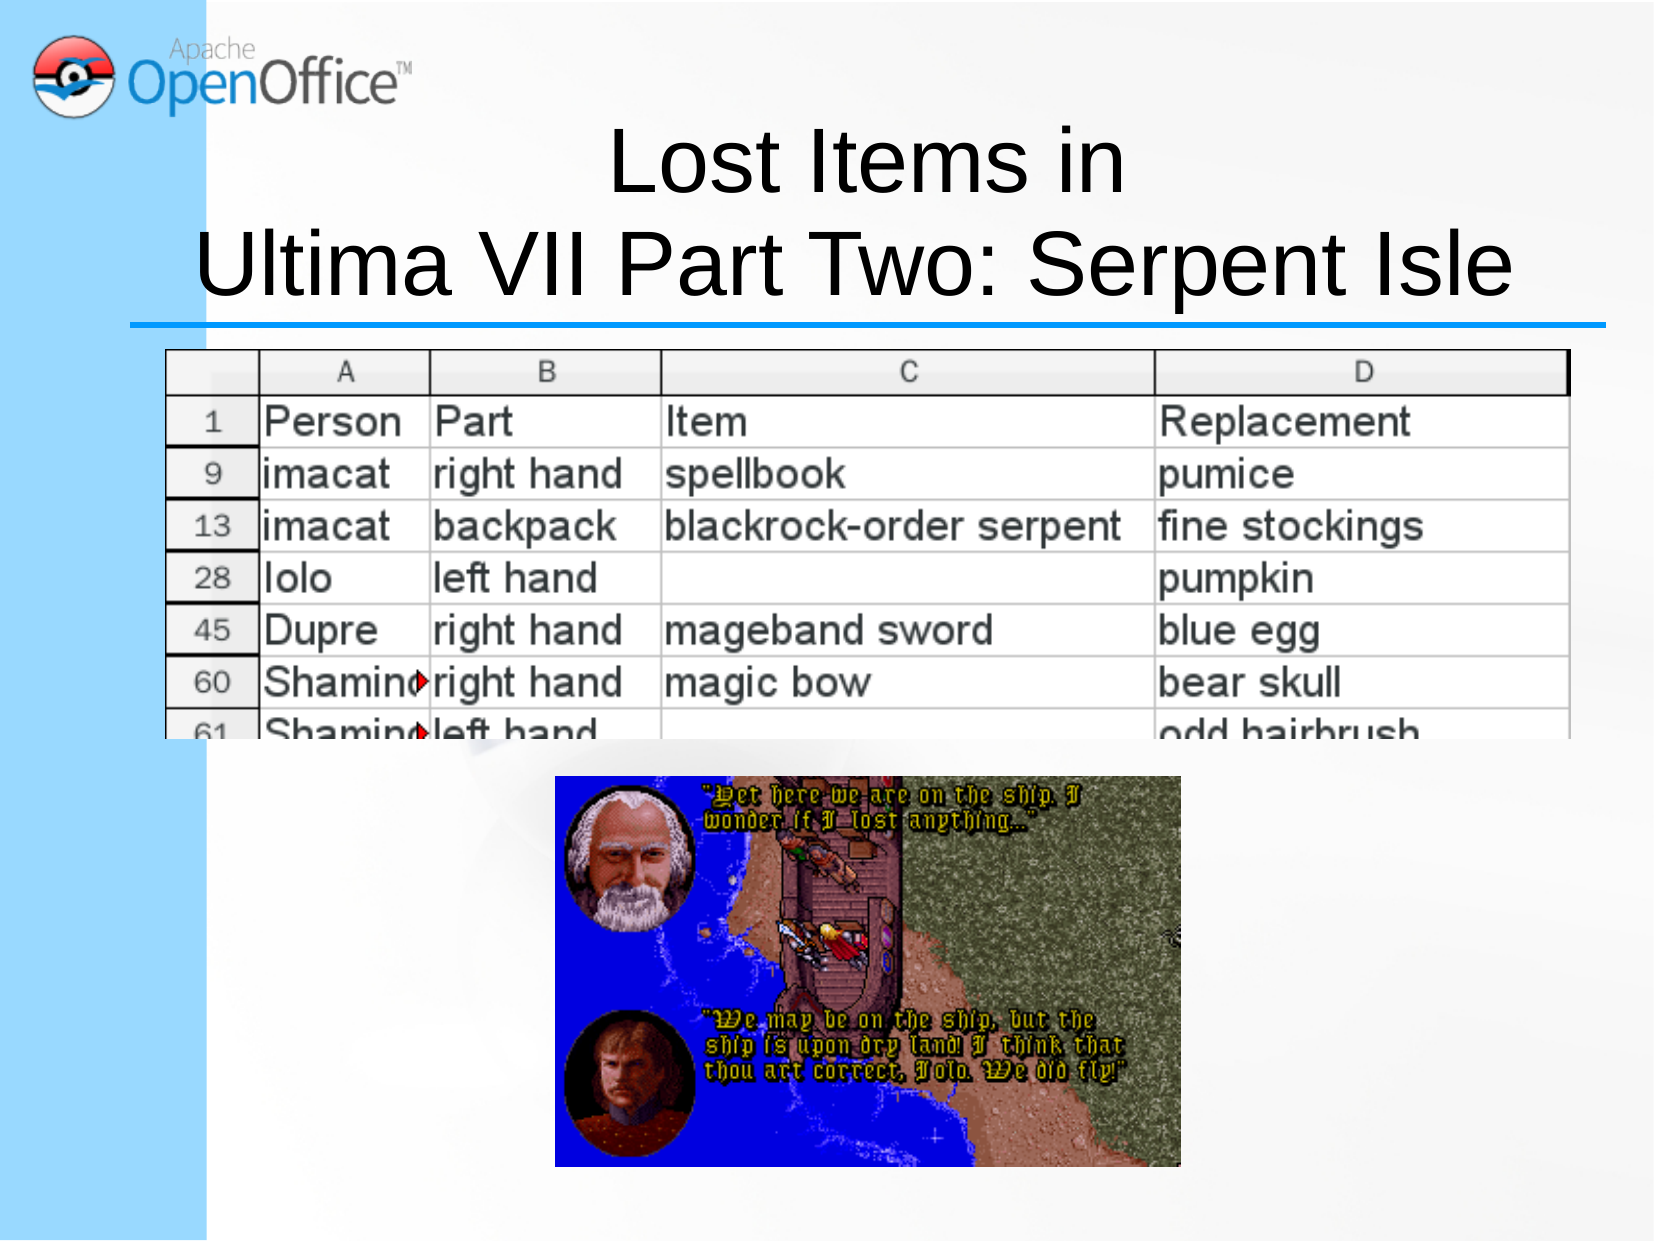

# Lost Items in Ultima VII Part Two: Serpent Isle